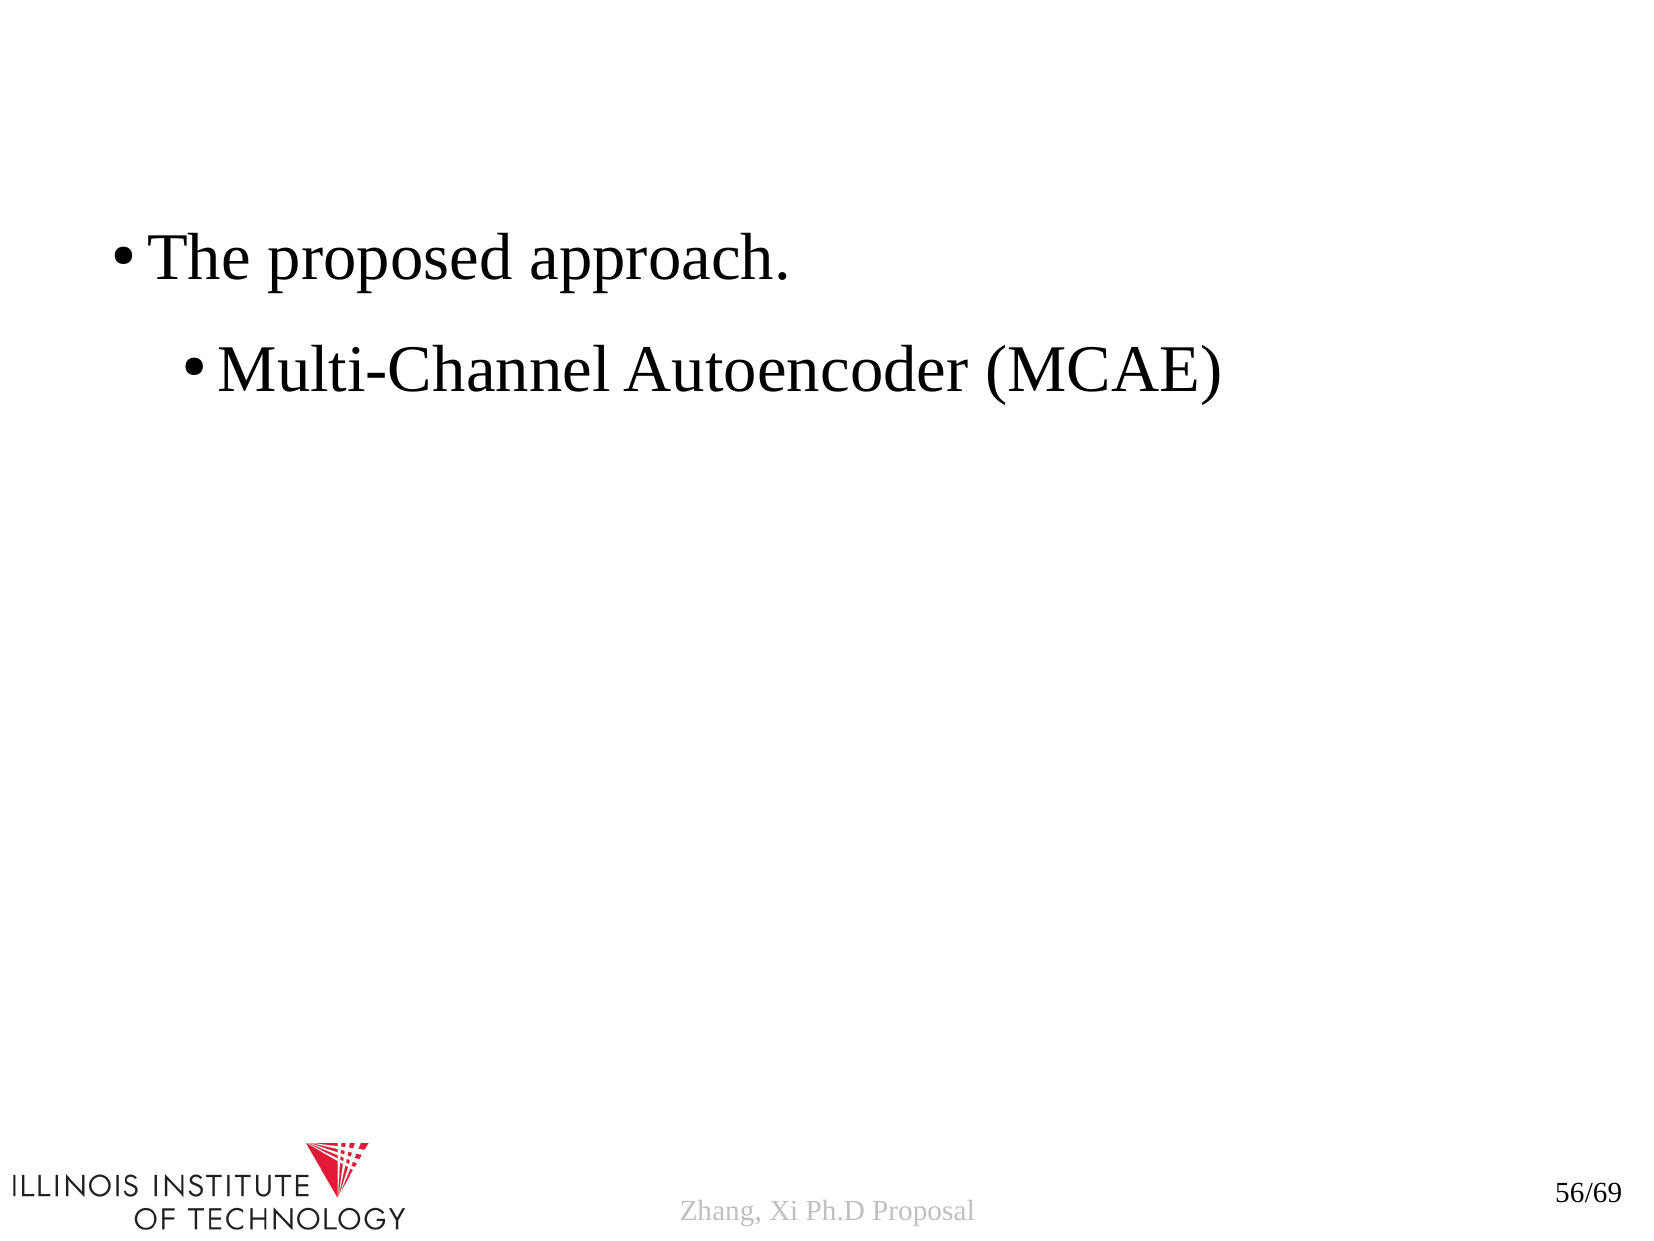

The proposed approach.
Multi-Channel Autoencoder (MCAE)
56
Zhang, Xi Ph.D Proposal